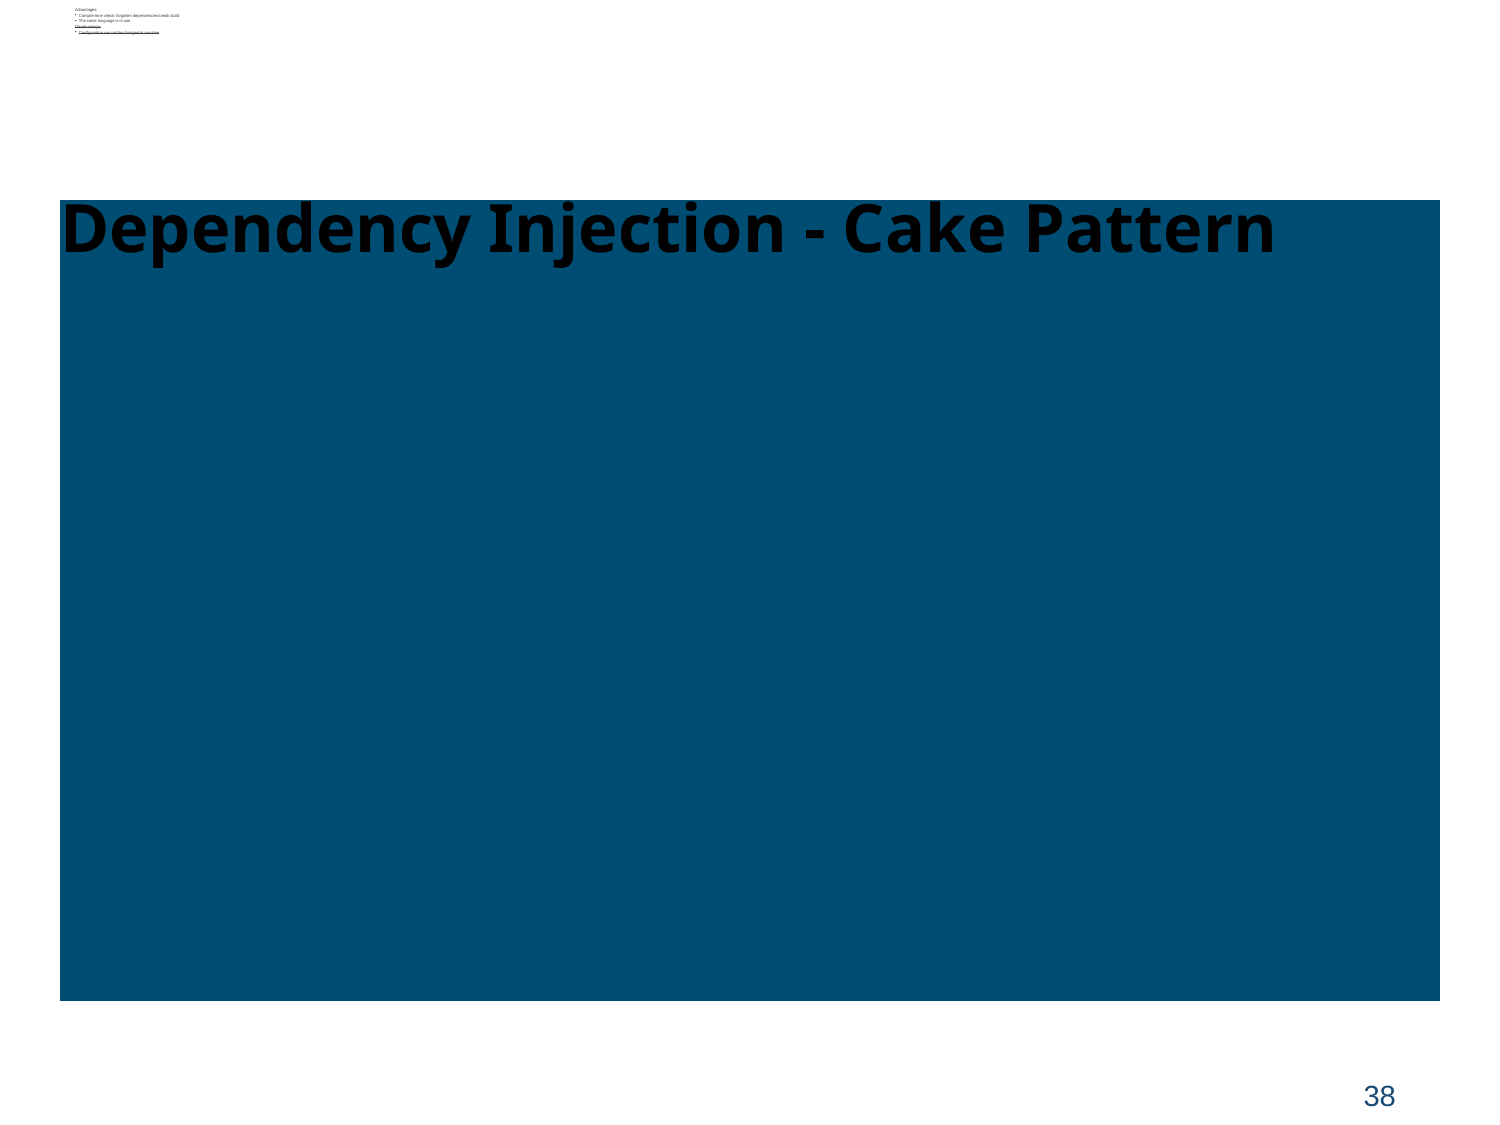

# Advantages:
Compile-time check: forgotten dependencies break build
The same language is in use
Disadvantage:
Configuration can not be changed in run-time
Dependency Injection - Cake Pattern